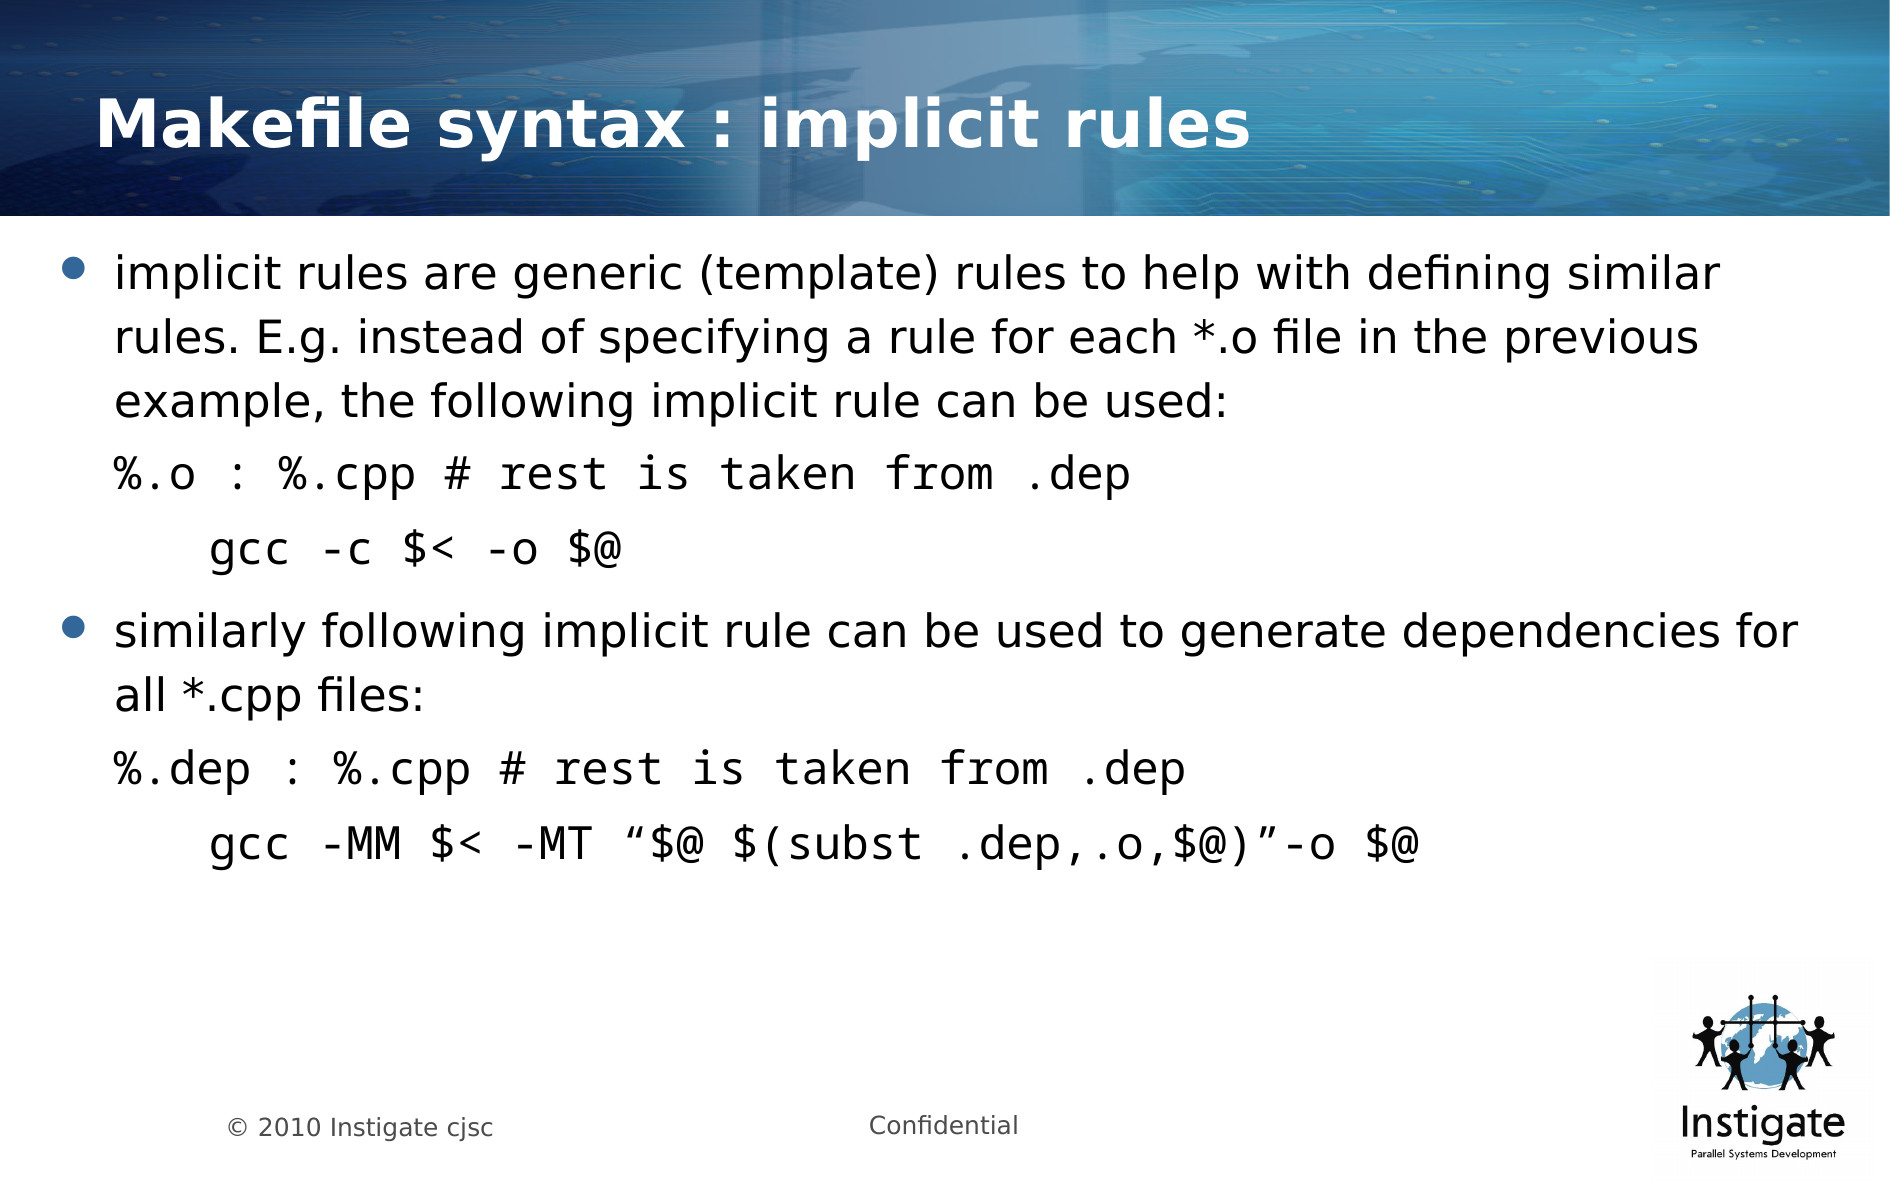

# Makefile syntax : implicit rules
implicit rules are generic (template) rules to help with defining similar rules. E.g. instead of specifying a rule for each *.o file in the previous example, the following implicit rule can be used:
%.o : %.cpp # rest is taken from .dep
		gcc -c $< -o $@
similarly following implicit rule can be used to generate dependencies for all *.cpp files:
%.dep : %.cpp # rest is taken from .dep
		gcc -MM $< -MT “$@ $(subst .dep,.o,$@)”-o $@